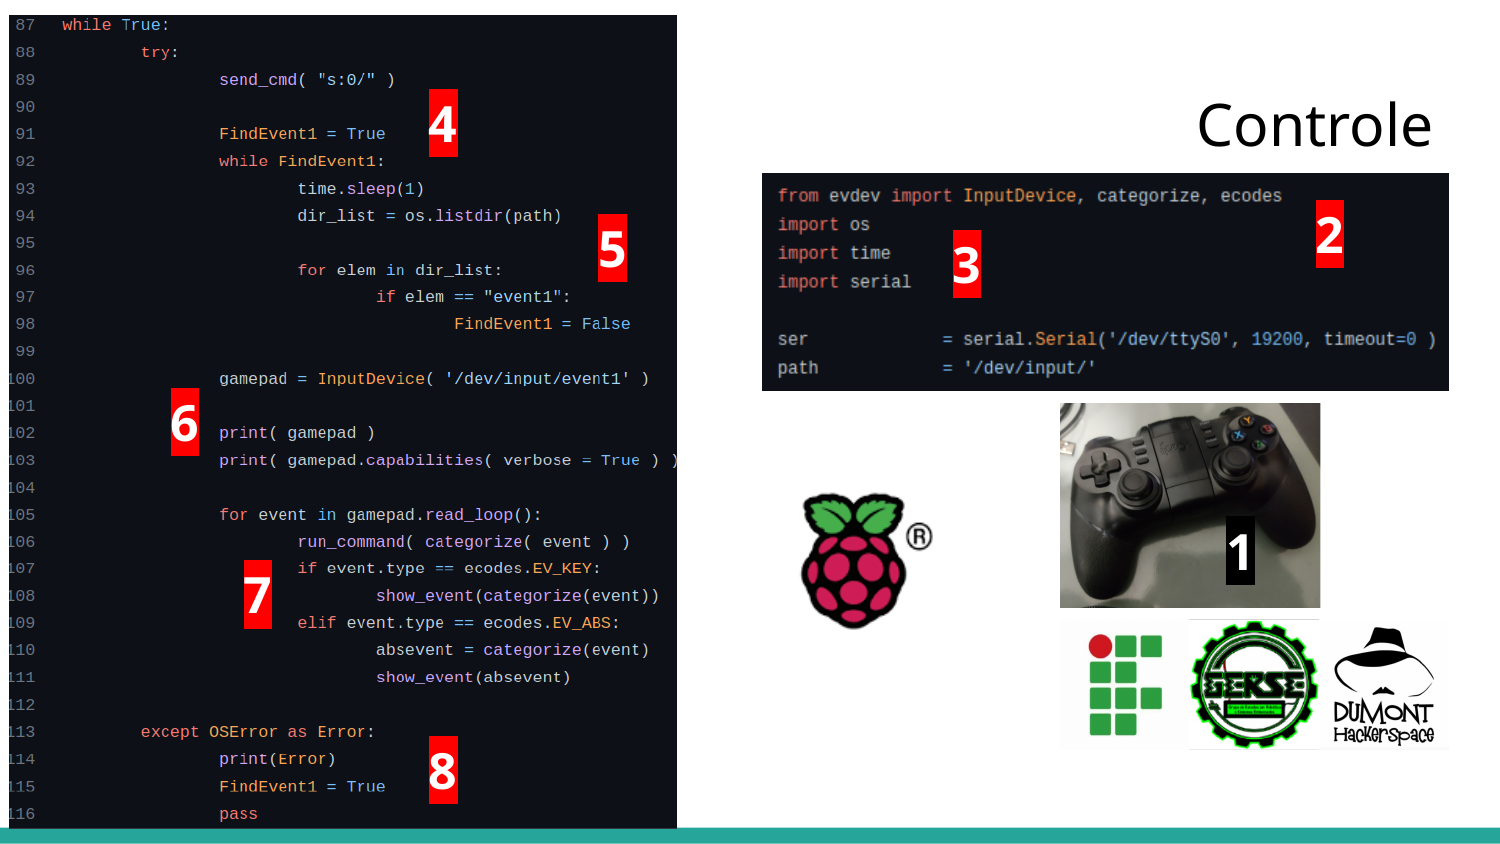

# Controle
4
2
5
3
6
1
7
8